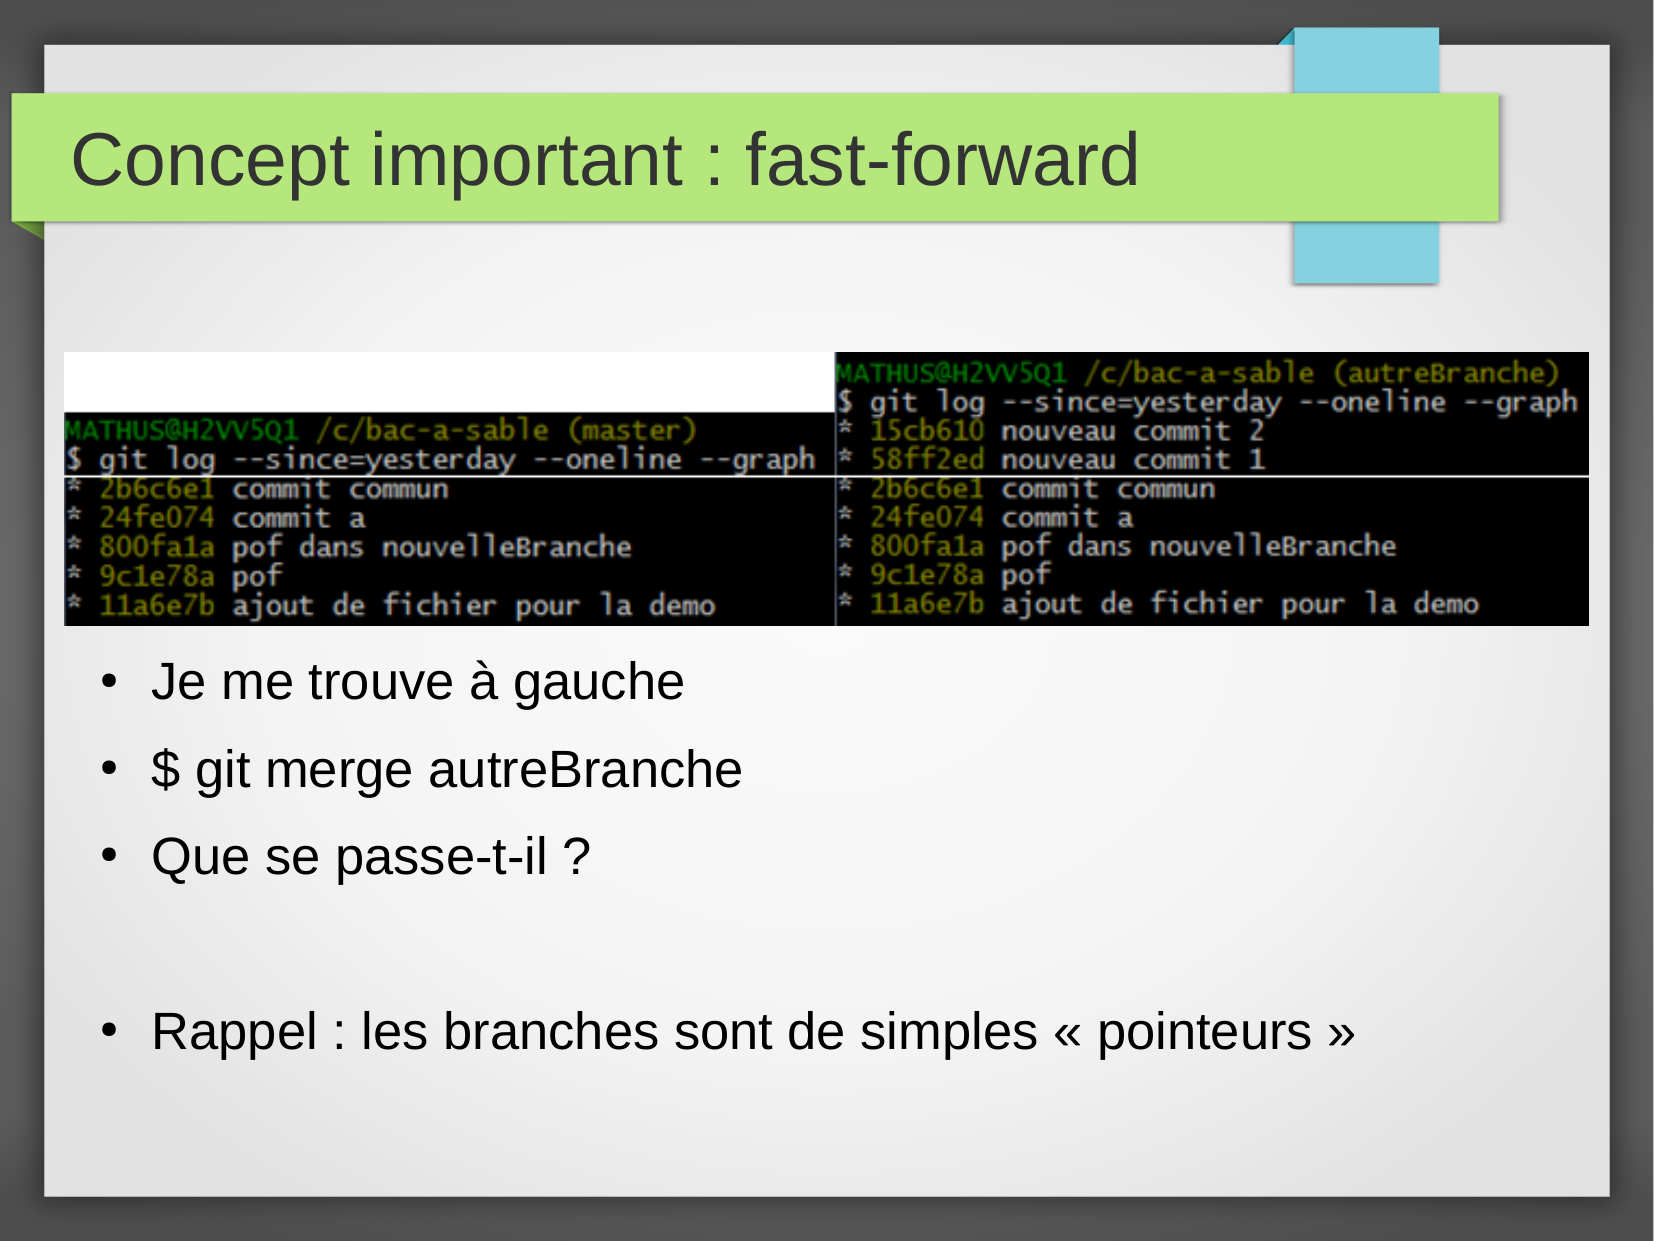

# Concept important : fast-forward
Je me trouve à gauche
$ git merge autreBranche
Que se passe-t-il ?
Rappel : les branches sont de simples « pointeurs »